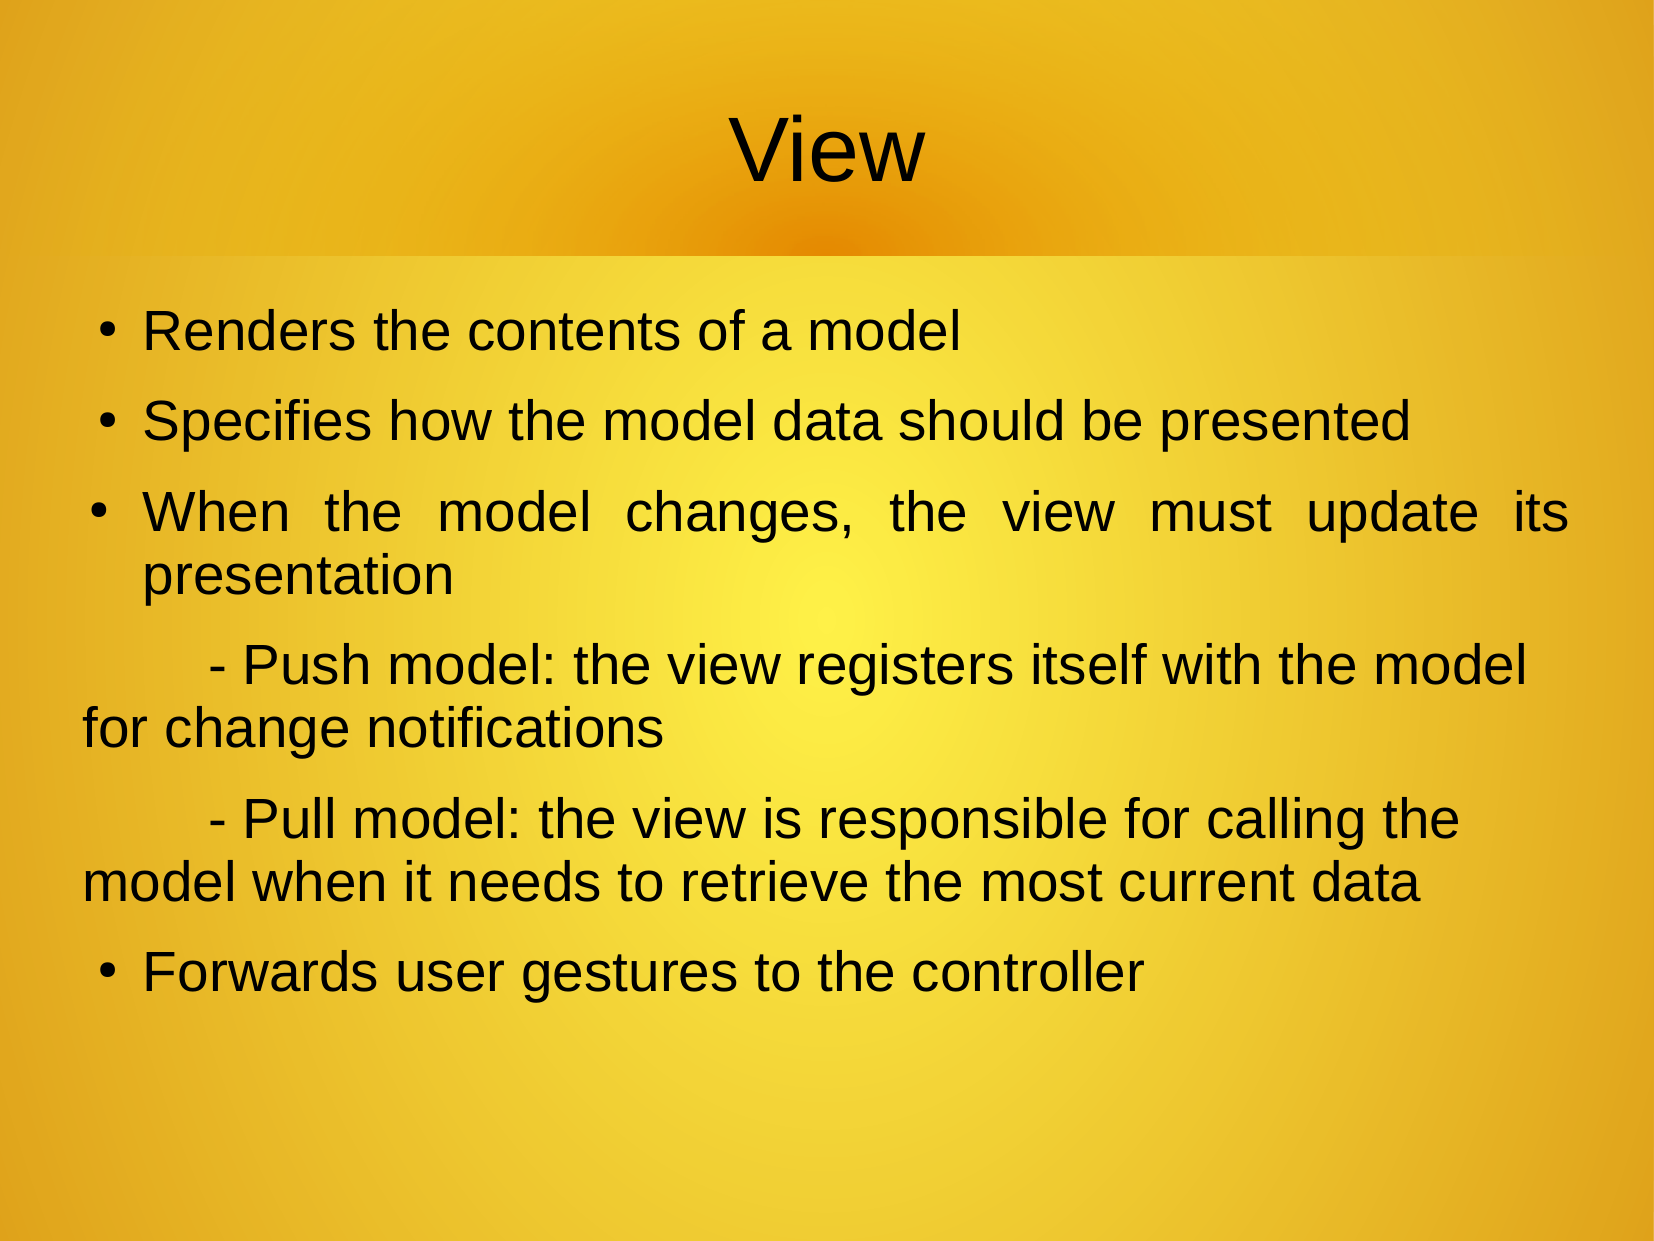

# View
Renders the contents of a model
Specifies how the model data should be presented
When the model changes, the view must update its presentation
 	 	- Push model: the view registers itself with the model for change notifications
 	 	- Pull model: the view is responsible for calling the model when it needs to retrieve the most current data
Forwards user gestures to the controller